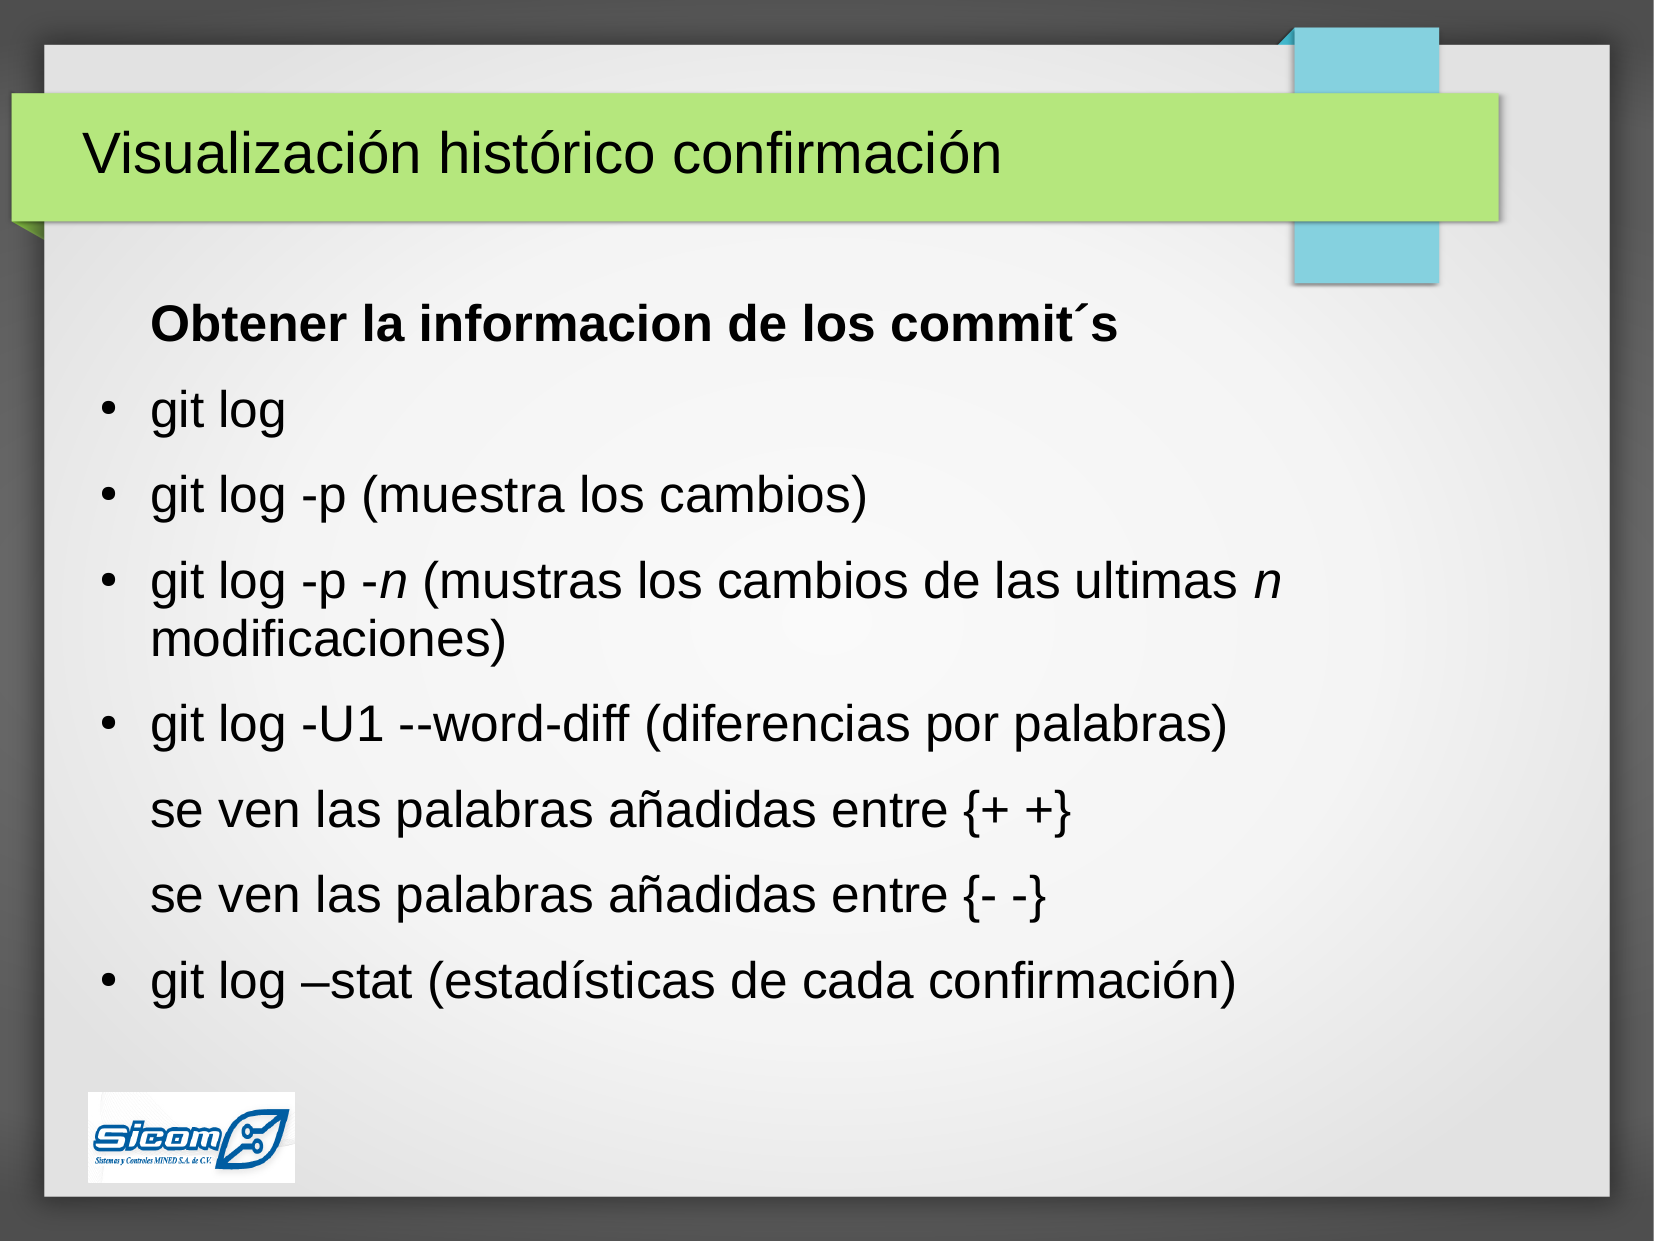

# Visualización histórico confirmación
Obtener la informacion de los commit´s
git log
git log -p (muestra los cambios)
git log -p -n (mustras los cambios de las ultimas n 	modificaciones)
git log -U1 --word-diff (diferencias por palabras)
se ven las palabras añadidas entre {+ +}
se ven las palabras añadidas entre {- -}
git log –stat (estadísticas de cada confirmación)